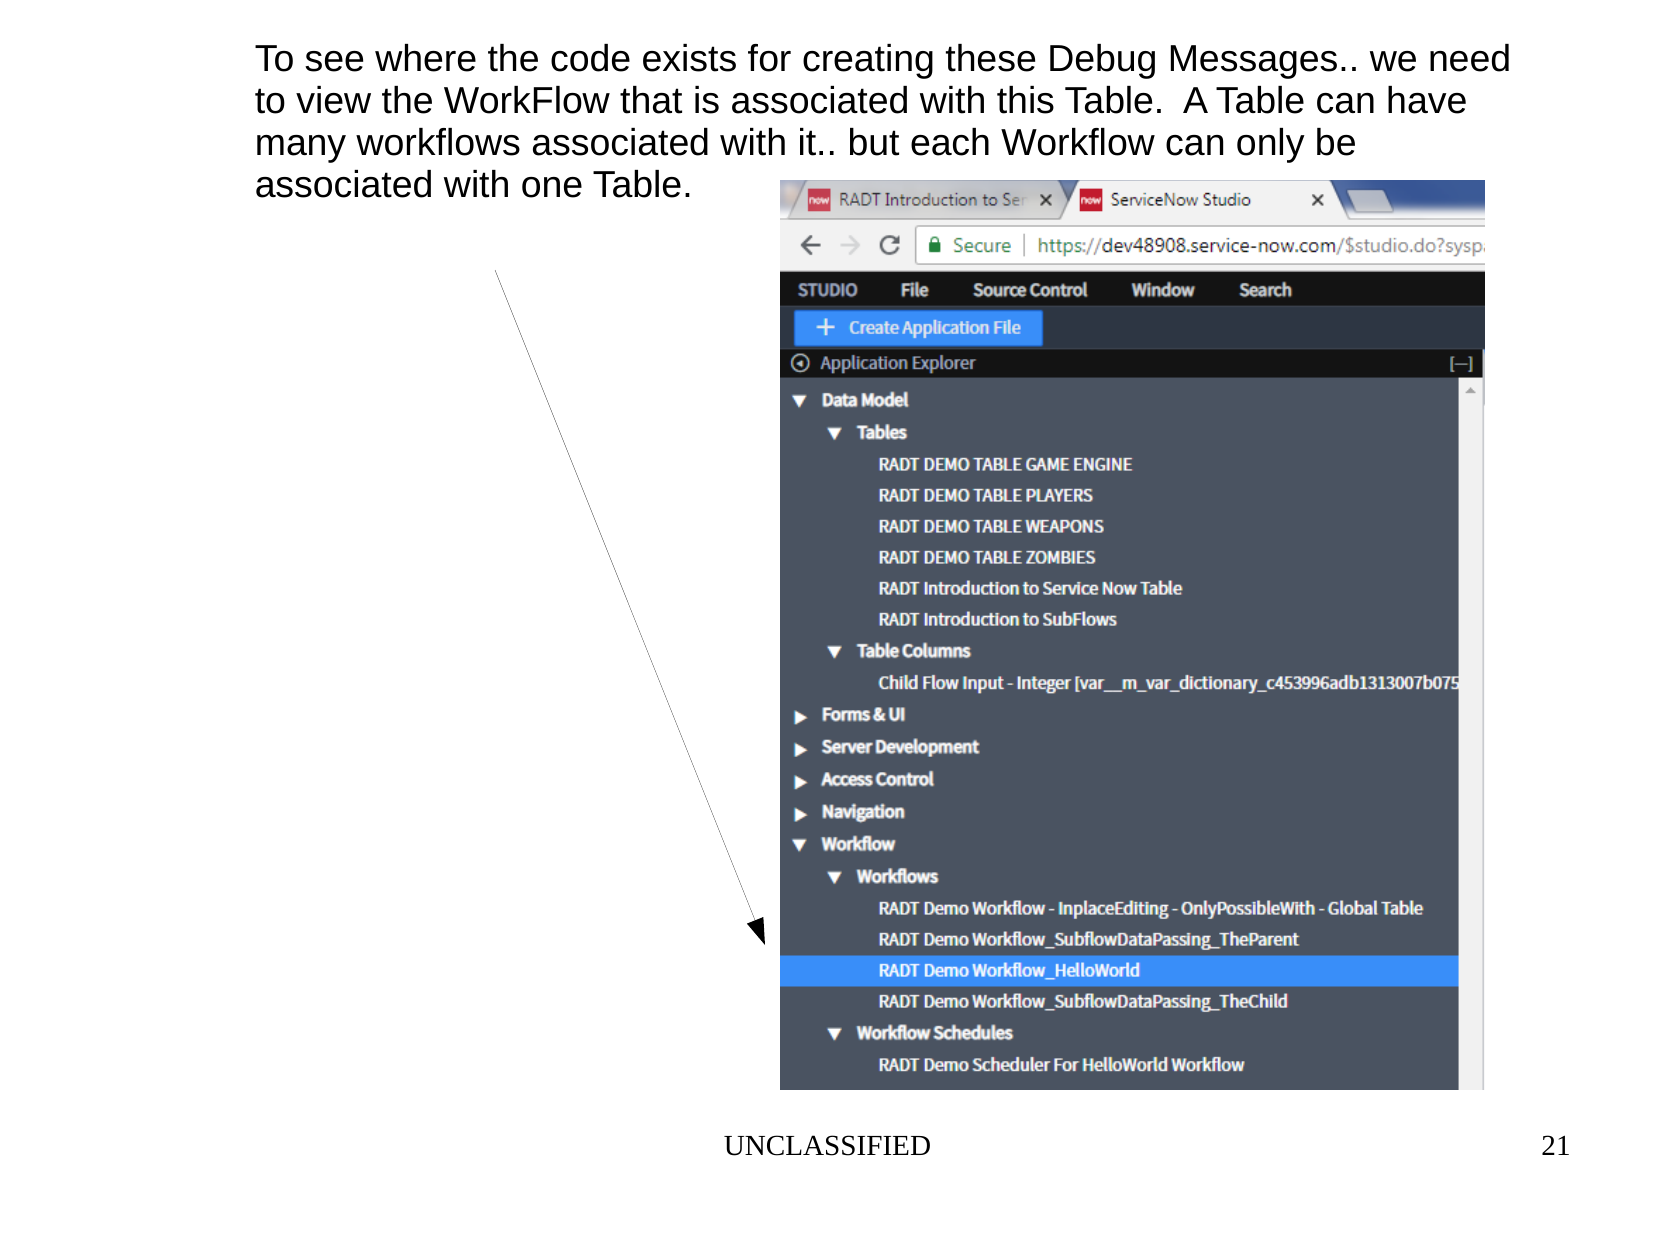

To see where the code exists for creating these Debug Messages.. we need to view the WorkFlow that is associated with this Table. A Table can have many workflows associated with it.. but each Workflow can only be associated with one Table.
UNCLASSIFIED
21